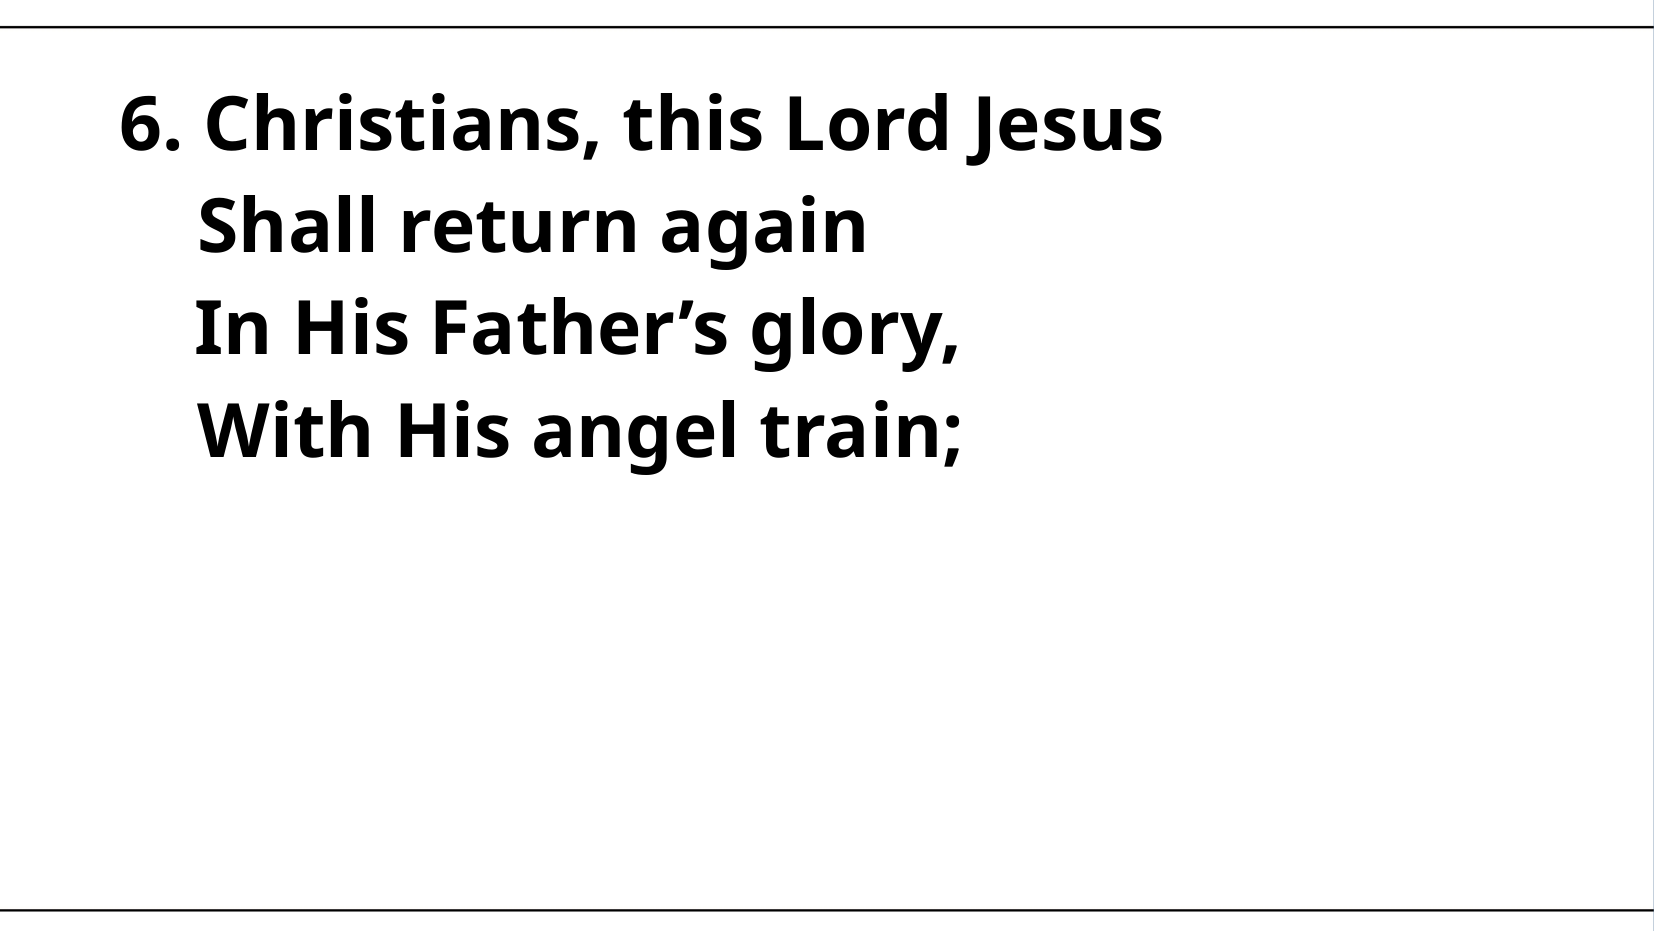

6. Christians, this Lord Jesus
 Shall return again
In His Father’s glory,
 With His angel train;